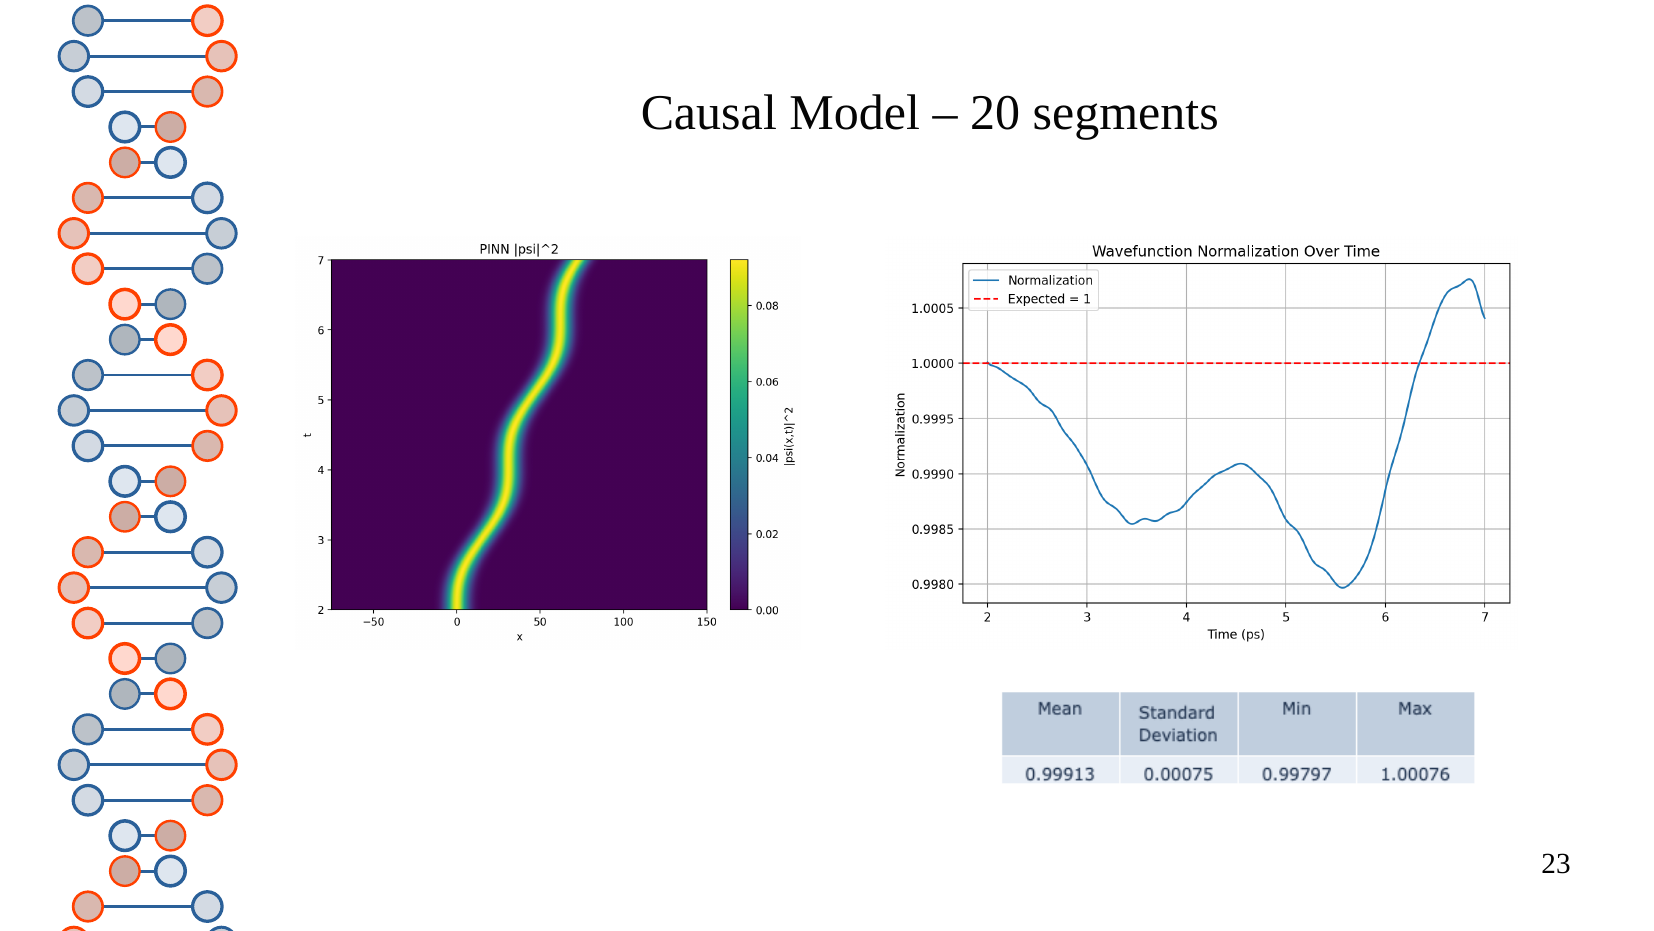

# Causal Model – 20 segments
23